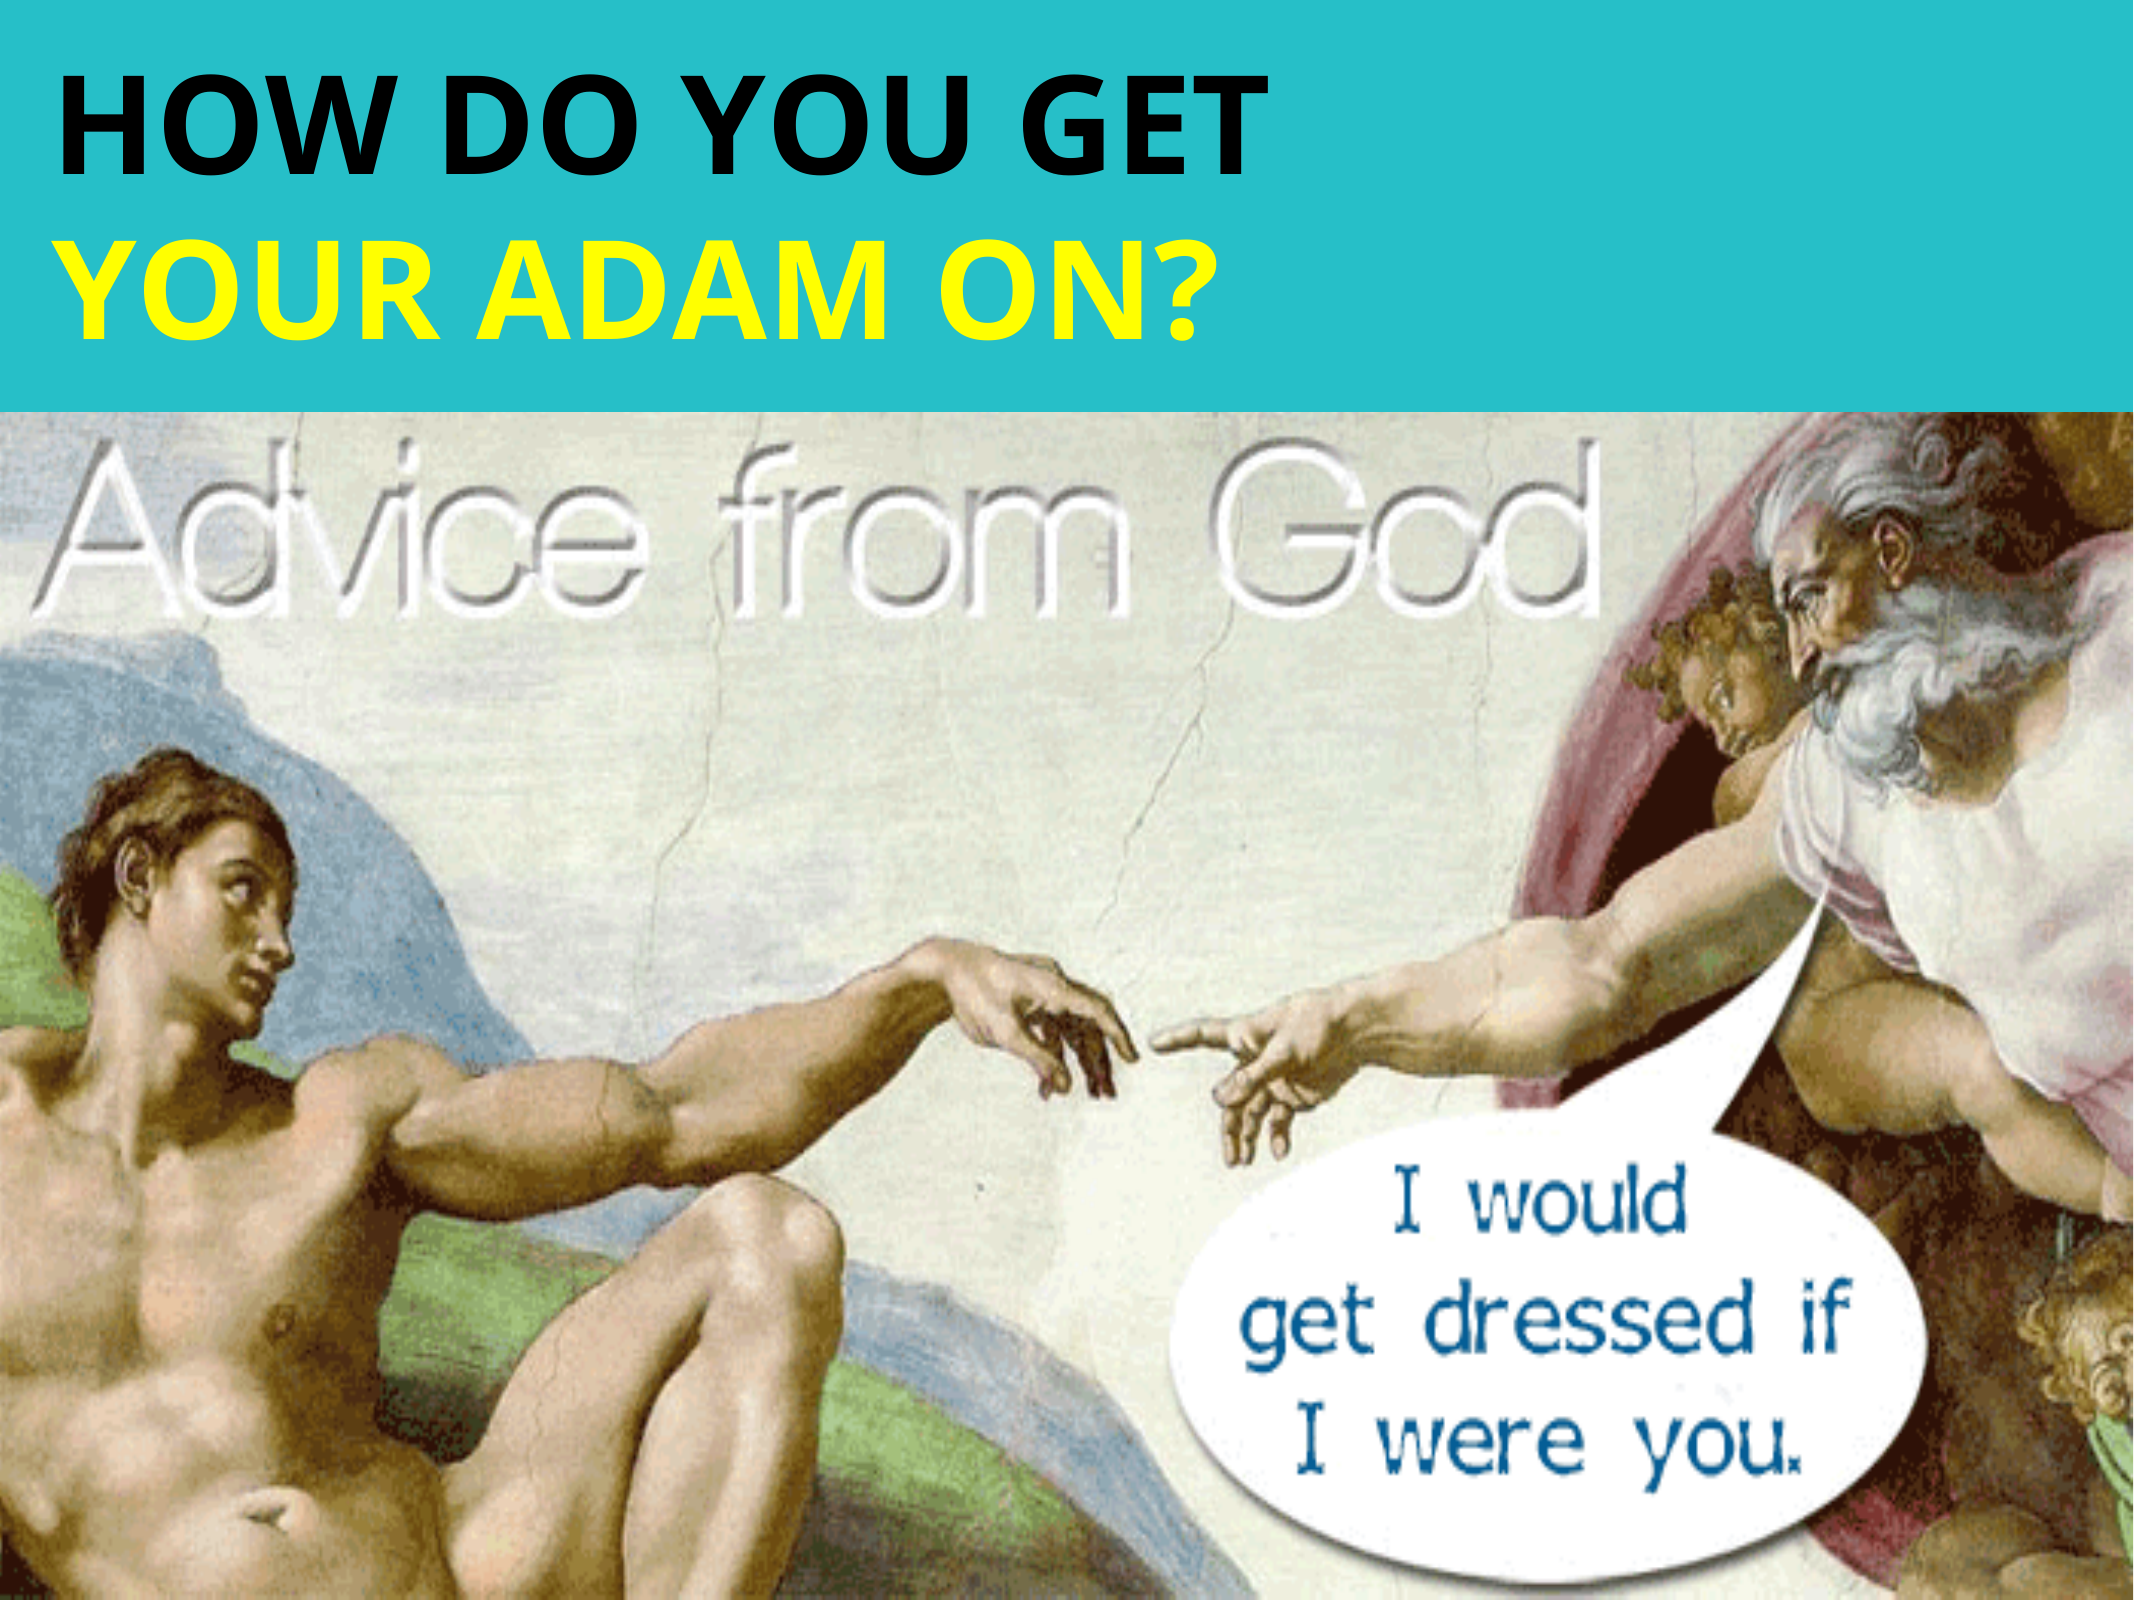

HOW DO YOU GET
YOUR ADAM ON?